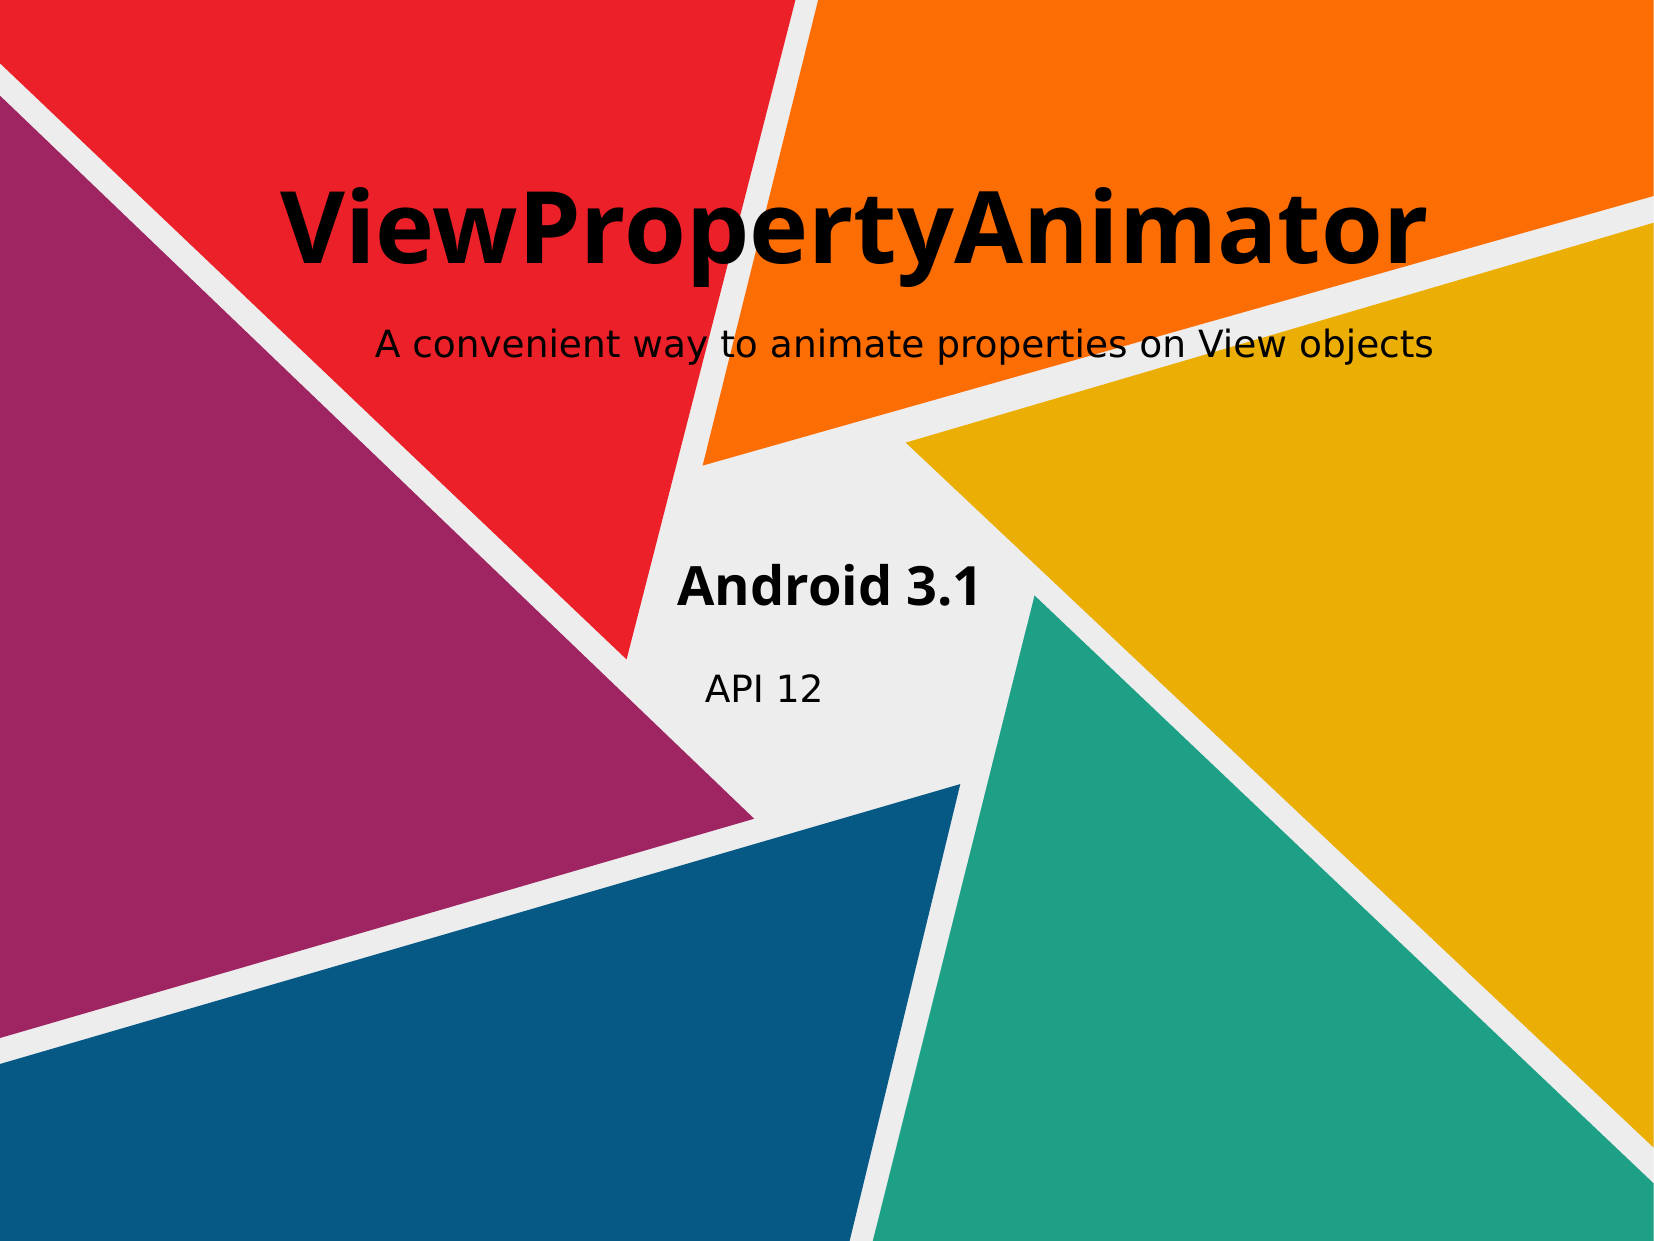

# ViewPropertyAnimator
A convenient way to animate properties on View objects
Android 3.1
API 12
Mehdi Haghgoo